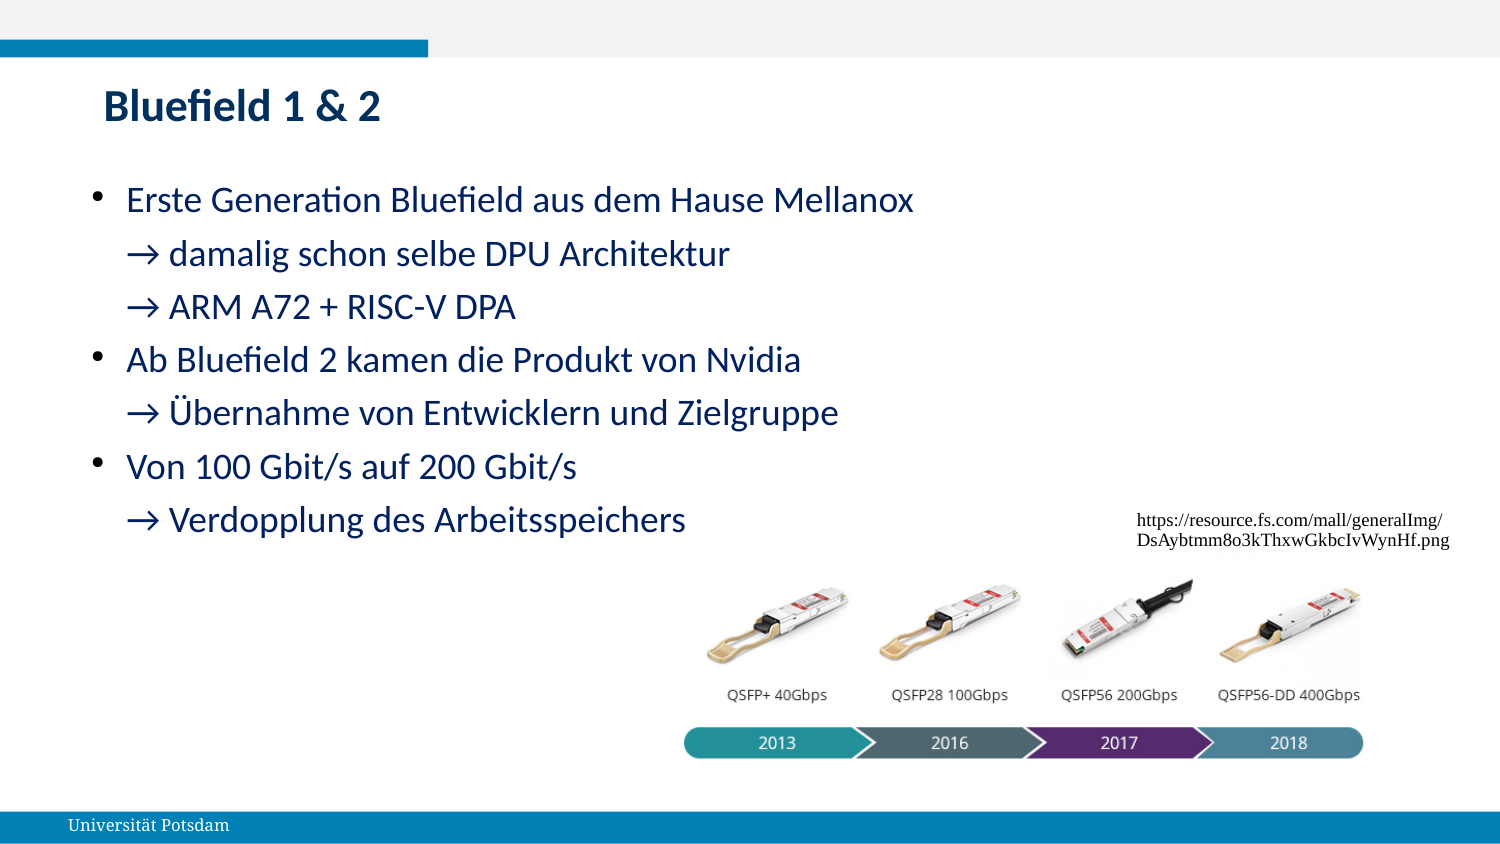

# Bluefield 1 & 2
Erste Generation Bluefield aus dem Hause Mellanox
→ damalig schon selbe DPU Architektur
→ ARM A72 + RISC-V DPA
Ab Bluefield 2 kamen die Produkt von Nvidia
→ Übernahme von Entwicklern und Zielgruppe
Von 100 Gbit/s auf 200 Gbit/s
→ Verdopplung des Arbeitsspeichers
https://resource.fs.com/mall/generalImg/DsAybtmm8o3kThxwGkbcIvWynHf.png